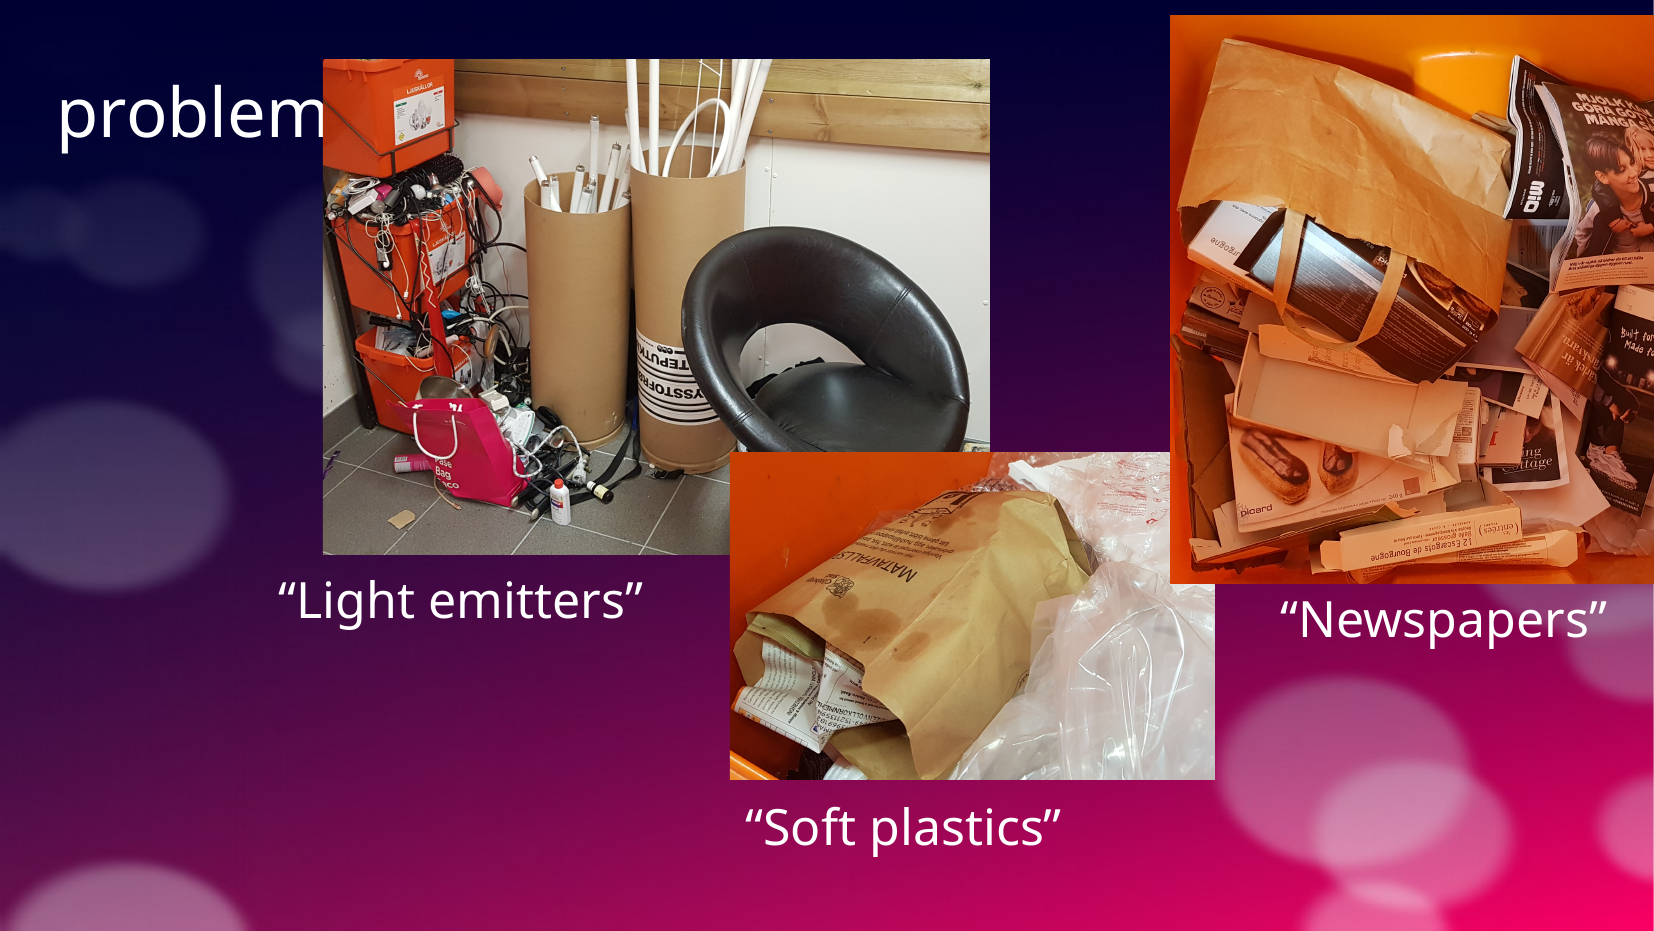

# problem
“Light emitters”
“Newspapers”
“Soft plastics”